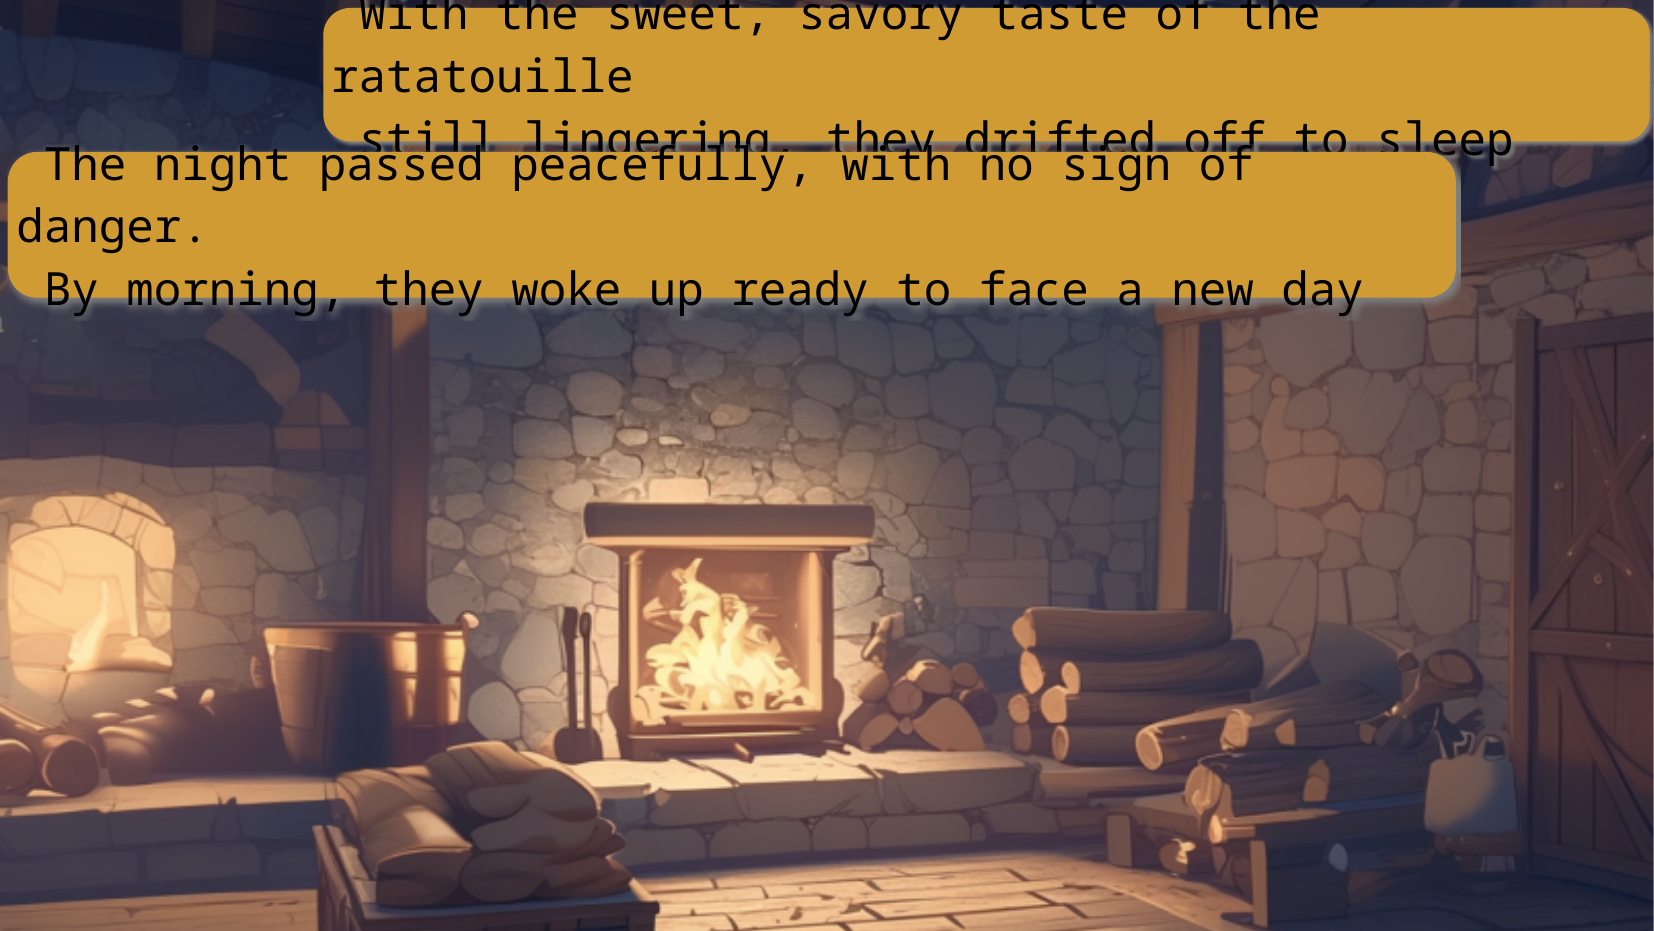

With the sweet, savory taste of the ratatouille
 still lingering, they drifted off to sleep
 The night passed peacefully, with no sign of danger.
 By morning, they woke up ready to face a new day